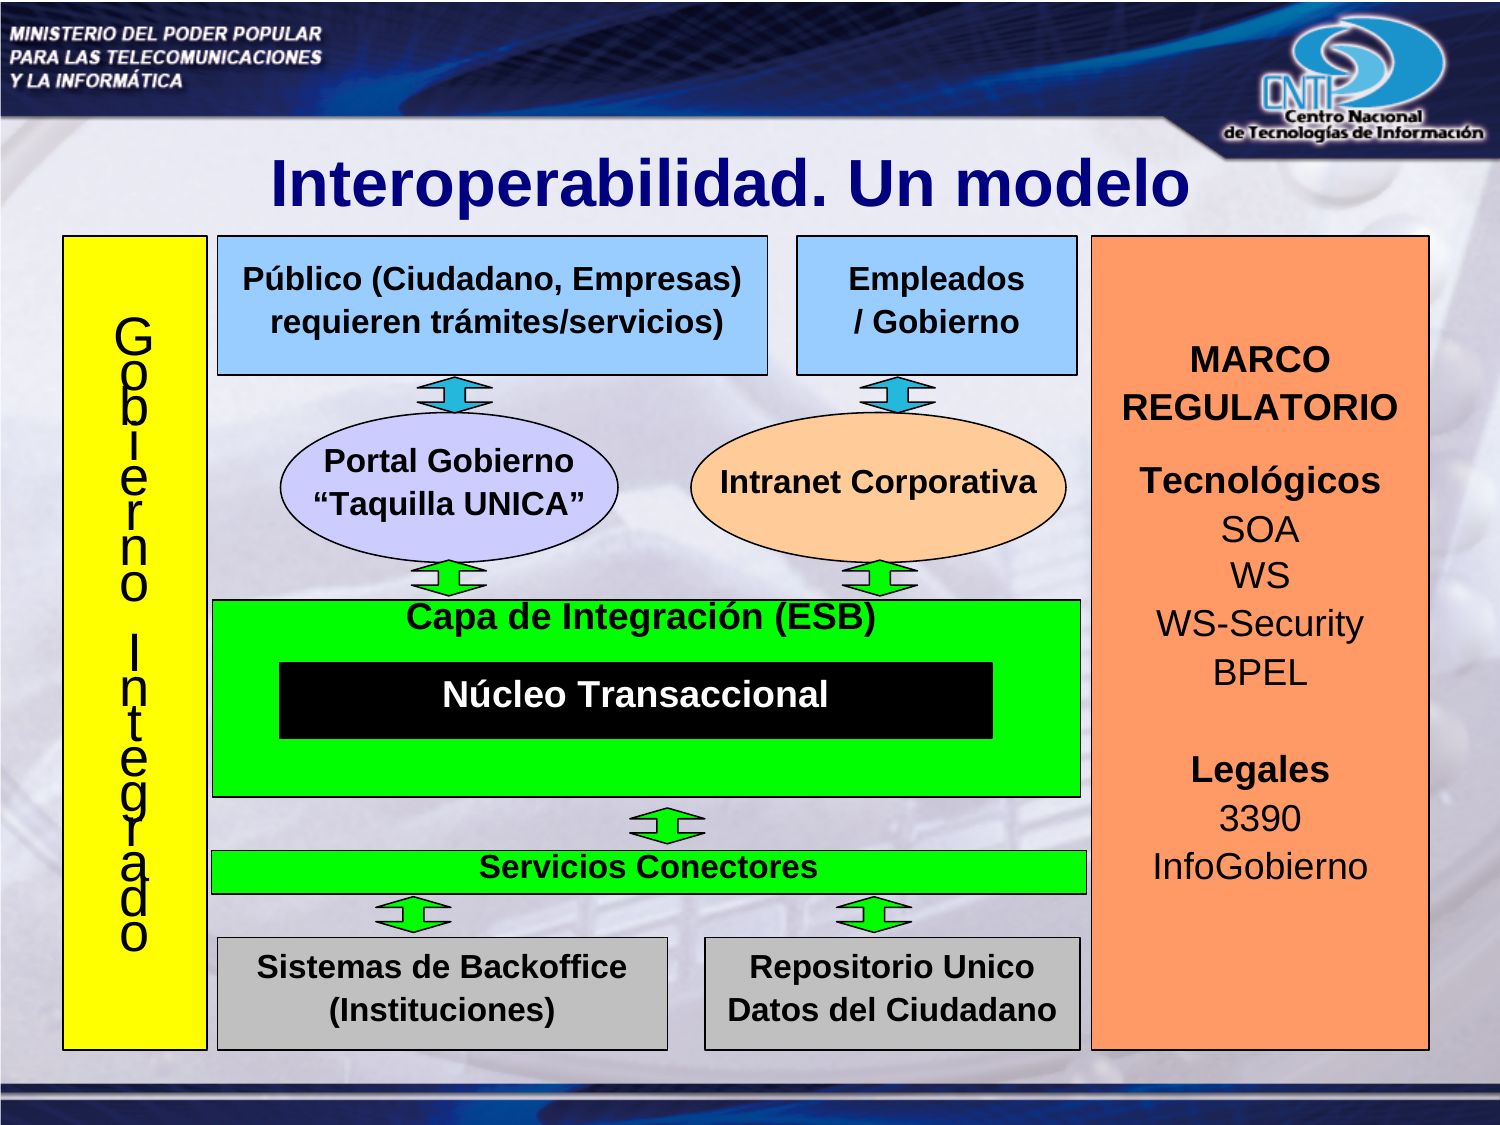

# Interoperabilidad. Un modelo
G
o
b
i
e
r
n
o
I
n
t
e
g
r
a
d
o
Público (Ciudadano, Empresas)
 requieren trámites/servicios)
Empleados
/ Gobierno
MARCO
REGULATORIO
Tecnológicos
SOA
WS
WS-Security
BPEL
Legales
3390
InfoGobierno
Portal Gobierno
“Taquilla UNICA”
Intranet Corporativa
Capa de Integración (ESB)
Núcleo Transaccional
Servicios Conectores
Sistemas de Backoffice
(Instituciones)
Repositorio Unico
Datos del Ciudadano